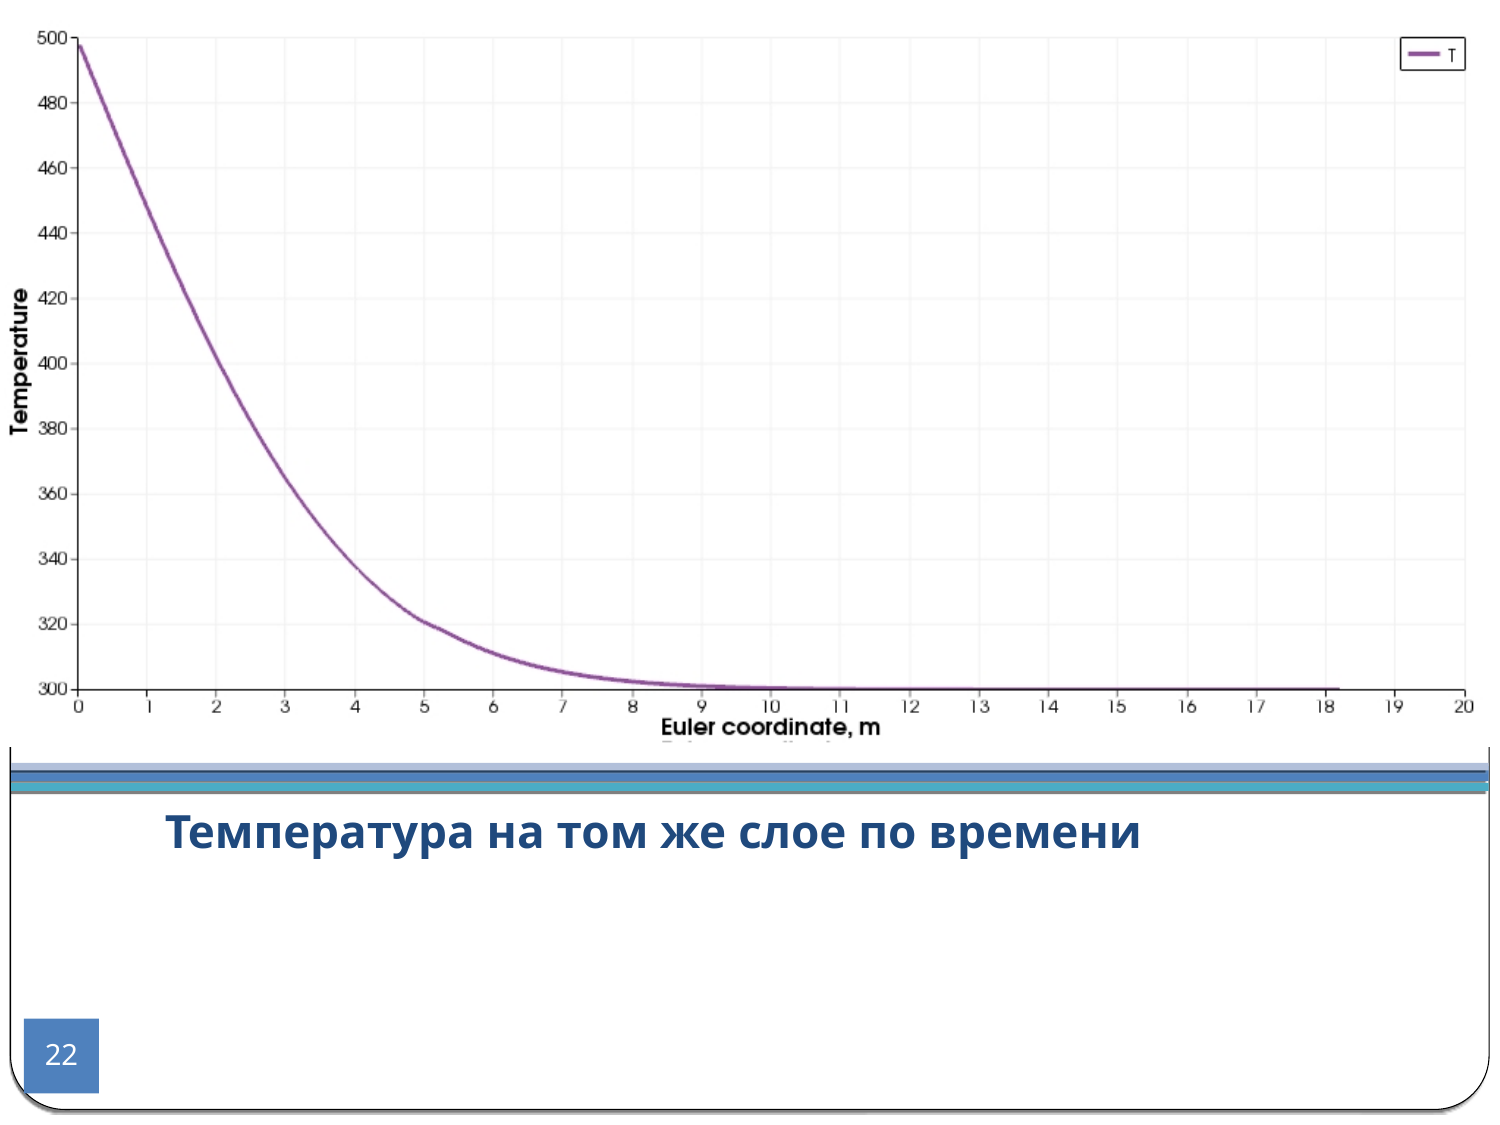

# Температура на том же слое по времени